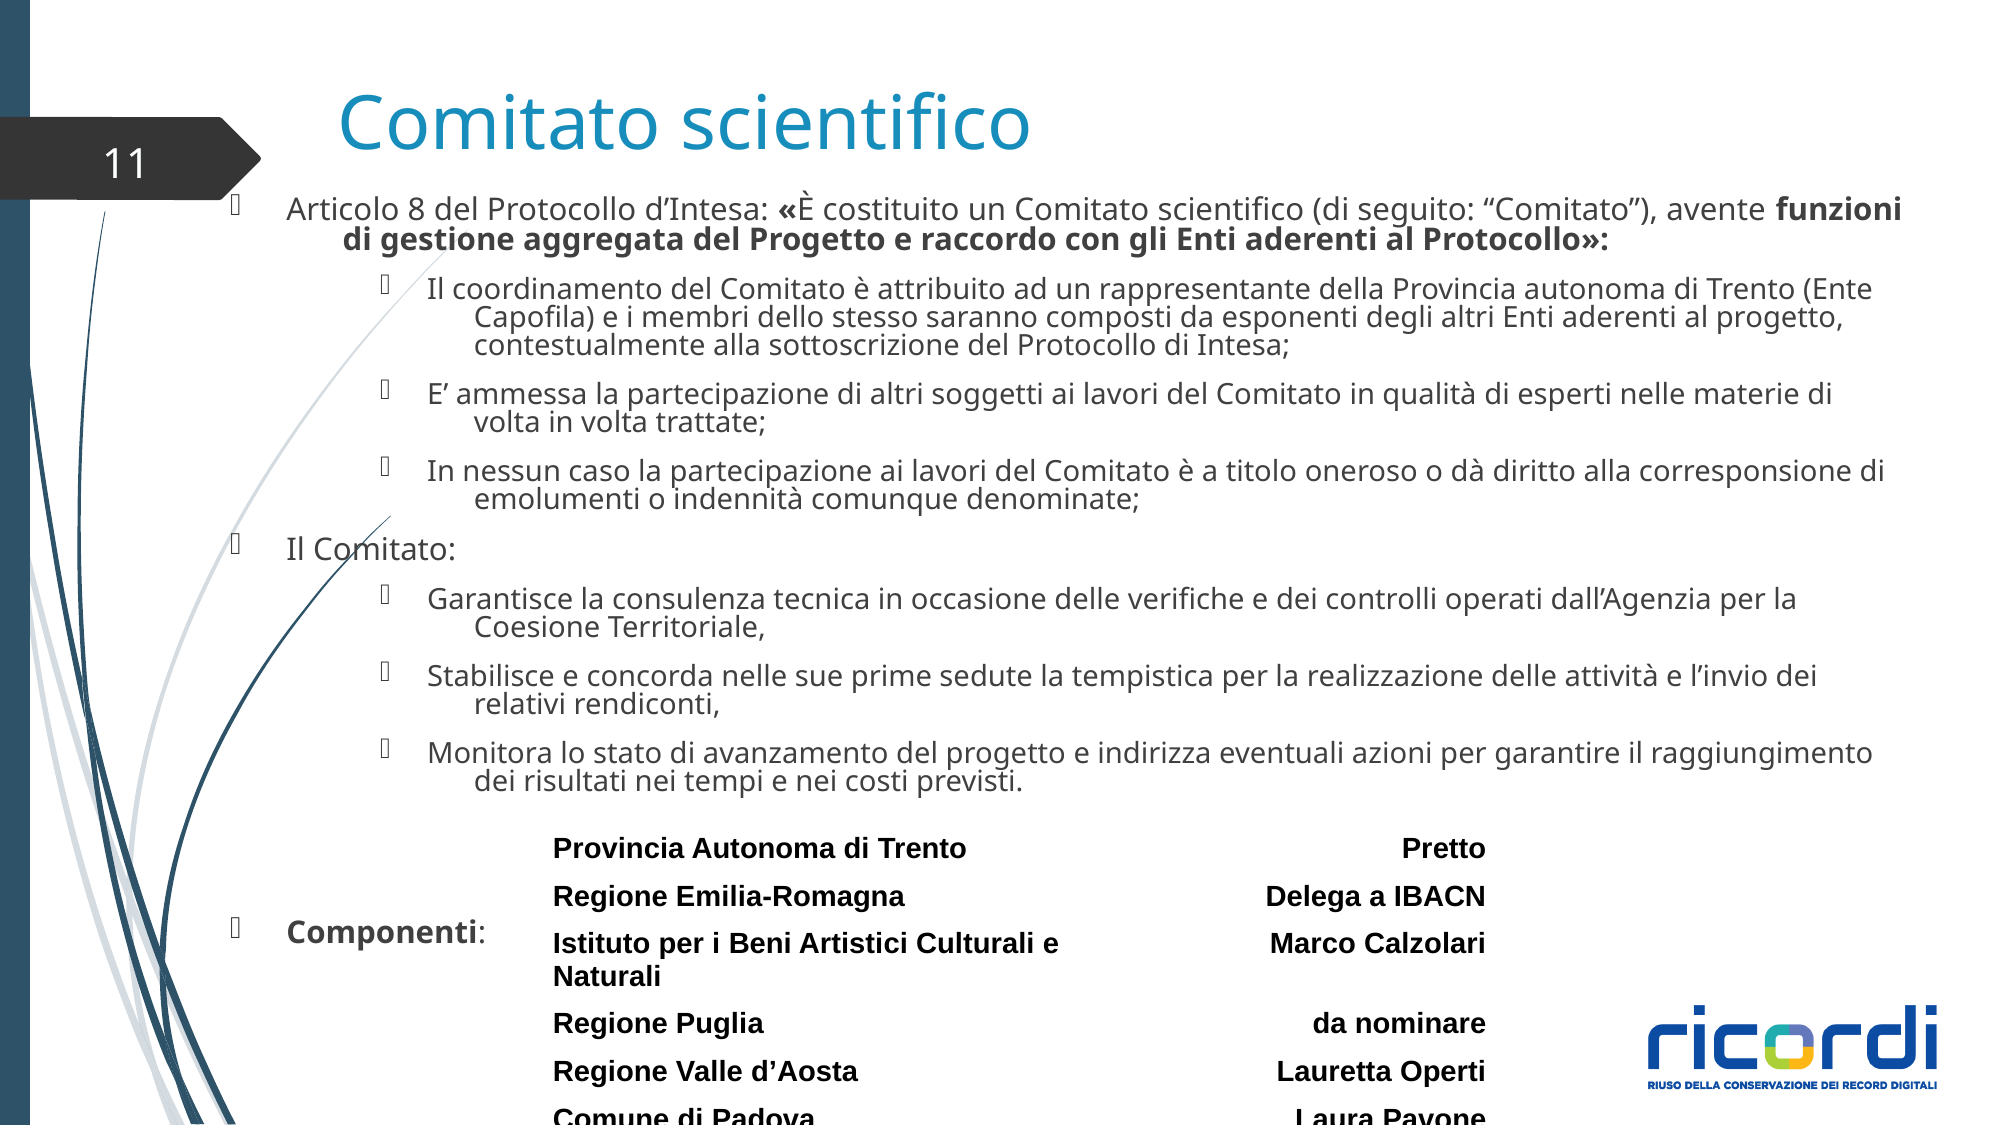

# Comitato scientifico
Articolo 8 del Protocollo d’Intesa: «È costituito un Comitato scientifico (di seguito: “Comitato”), avente funzioni di gestione aggregata del Progetto e raccordo con gli Enti aderenti al Protocollo»:
Il coordinamento del Comitato è attribuito ad un rappresentante della Provincia autonoma di Trento (Ente Capofila) e i membri dello stesso saranno composti da esponenti degli altri Enti aderenti al progetto, contestualmente alla sottoscrizione del Protocollo di Intesa;
E’ ammessa la partecipazione di altri soggetti ai lavori del Comitato in qualità di esperti nelle materie di volta in volta trattate;
In nessun caso la partecipazione ai lavori del Comitato è a titolo oneroso o dà diritto alla corresponsione di emolumenti o indennità comunque denominate;
Il Comitato:
Garantisce la consulenza tecnica in occasione delle verifiche e dei controlli operati dall’Agenzia per la Coesione Territoriale,
Stabilisce e concorda nelle sue prime sedute la tempistica per la realizzazione delle attività e l’invio dei relativi rendiconti,
Monitora lo stato di avanzamento del progetto e indirizza eventuali azioni per garantire il raggiungimento dei risultati nei tempi e nei costi previsti.
Componenti:
| Provincia Autonoma di Trento | Pretto |
| --- | --- |
| Regione Emilia-Romagna | Delega a IBACN |
| Istituto per i Beni Artistici Culturali e Naturali | Marco Calzolari |
| Regione Puglia | da nominare |
| Regione Valle d’Aosta | Lauretta Operti |
| Comune di Padova | Laura Pavone |
Cristiana